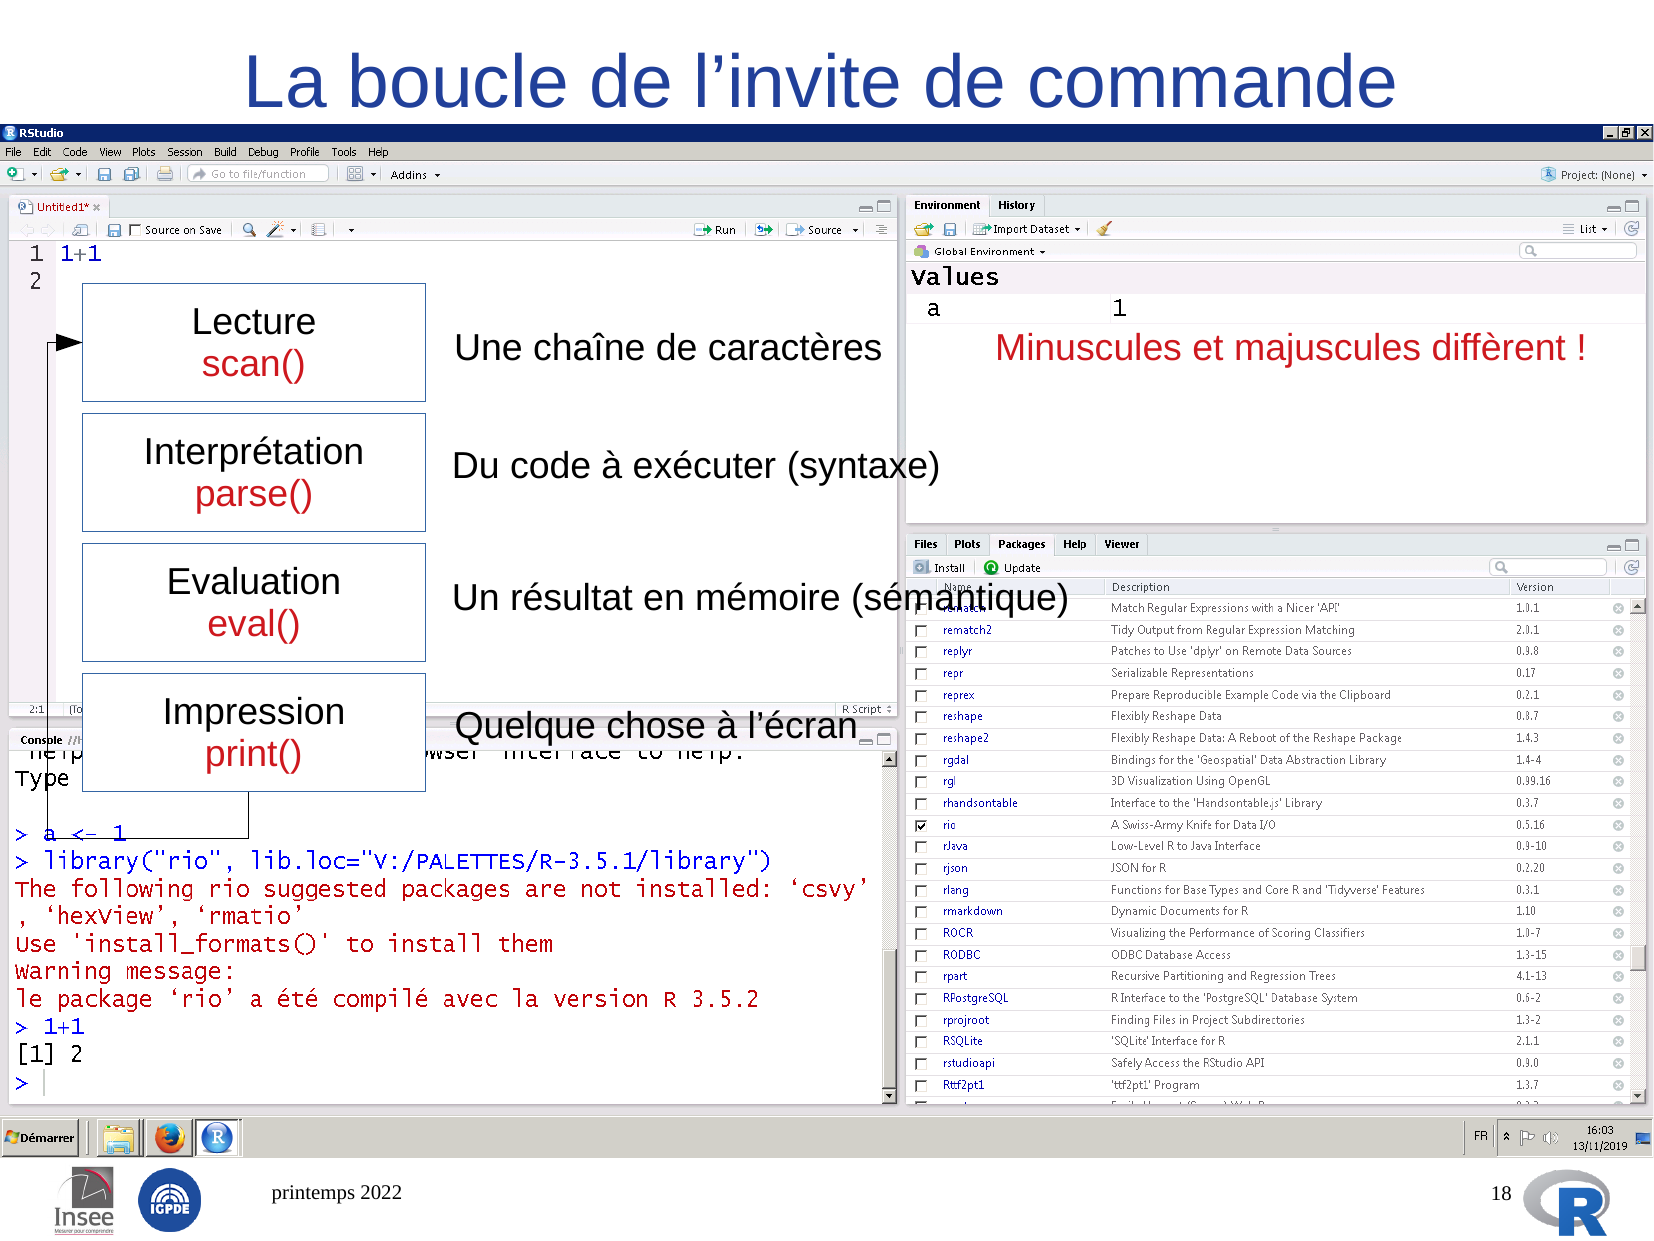

La boucle de l’invite de commande
#
Lecture
scan()
Une chaîne de caractères
Interprétation
parse()
Du code à exécuter (syntaxe)
Evaluation
eval()
Un résultat en mémoire (sémantique)
Impression
print()
Quelque chose à l’écran
Minuscules et majuscules diffèrent !
printemps 2022
18